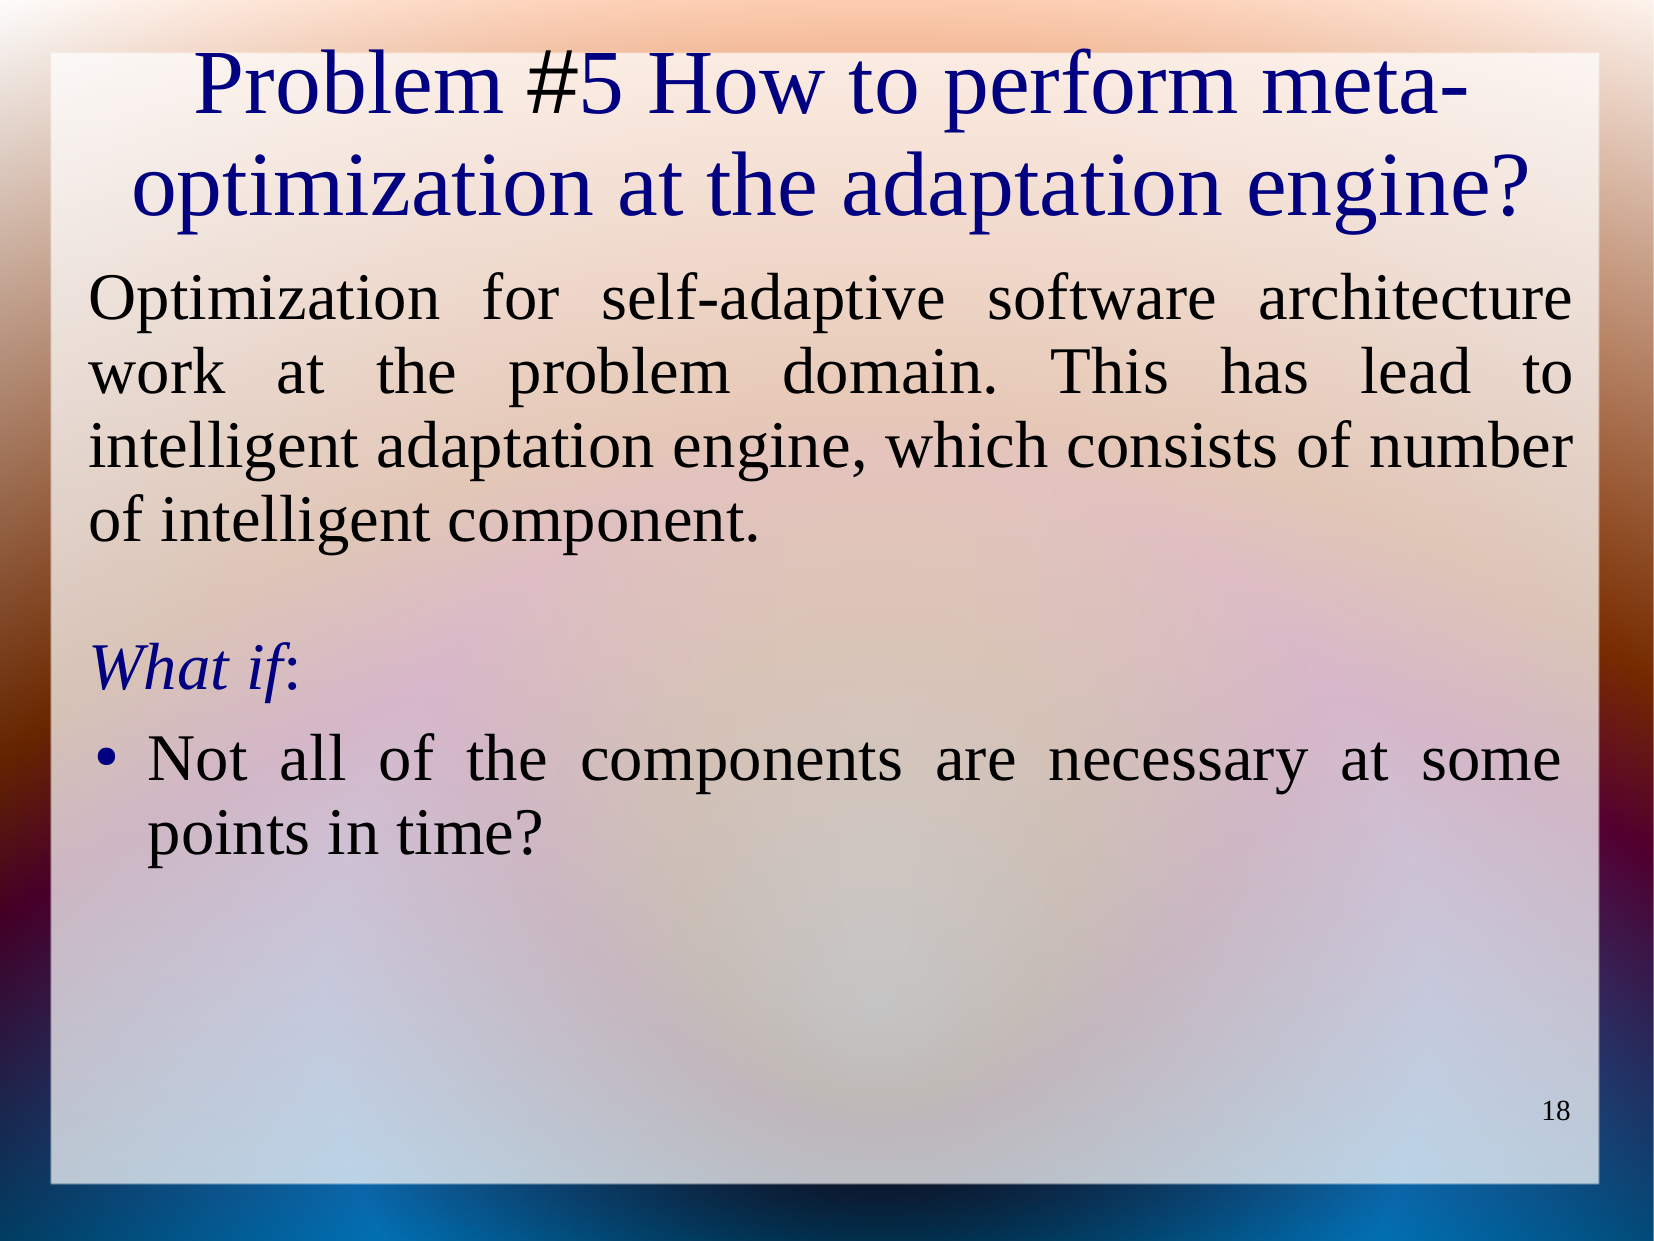

# Problem #5 How to perform meta-optimization at the adaptation engine?
Optimization for self-adaptive software architecture work at the problem domain. This has lead to intelligent adaptation engine, which consists of number of intelligent component.
What if:
Not all of the components are necessary at some points in time?
18